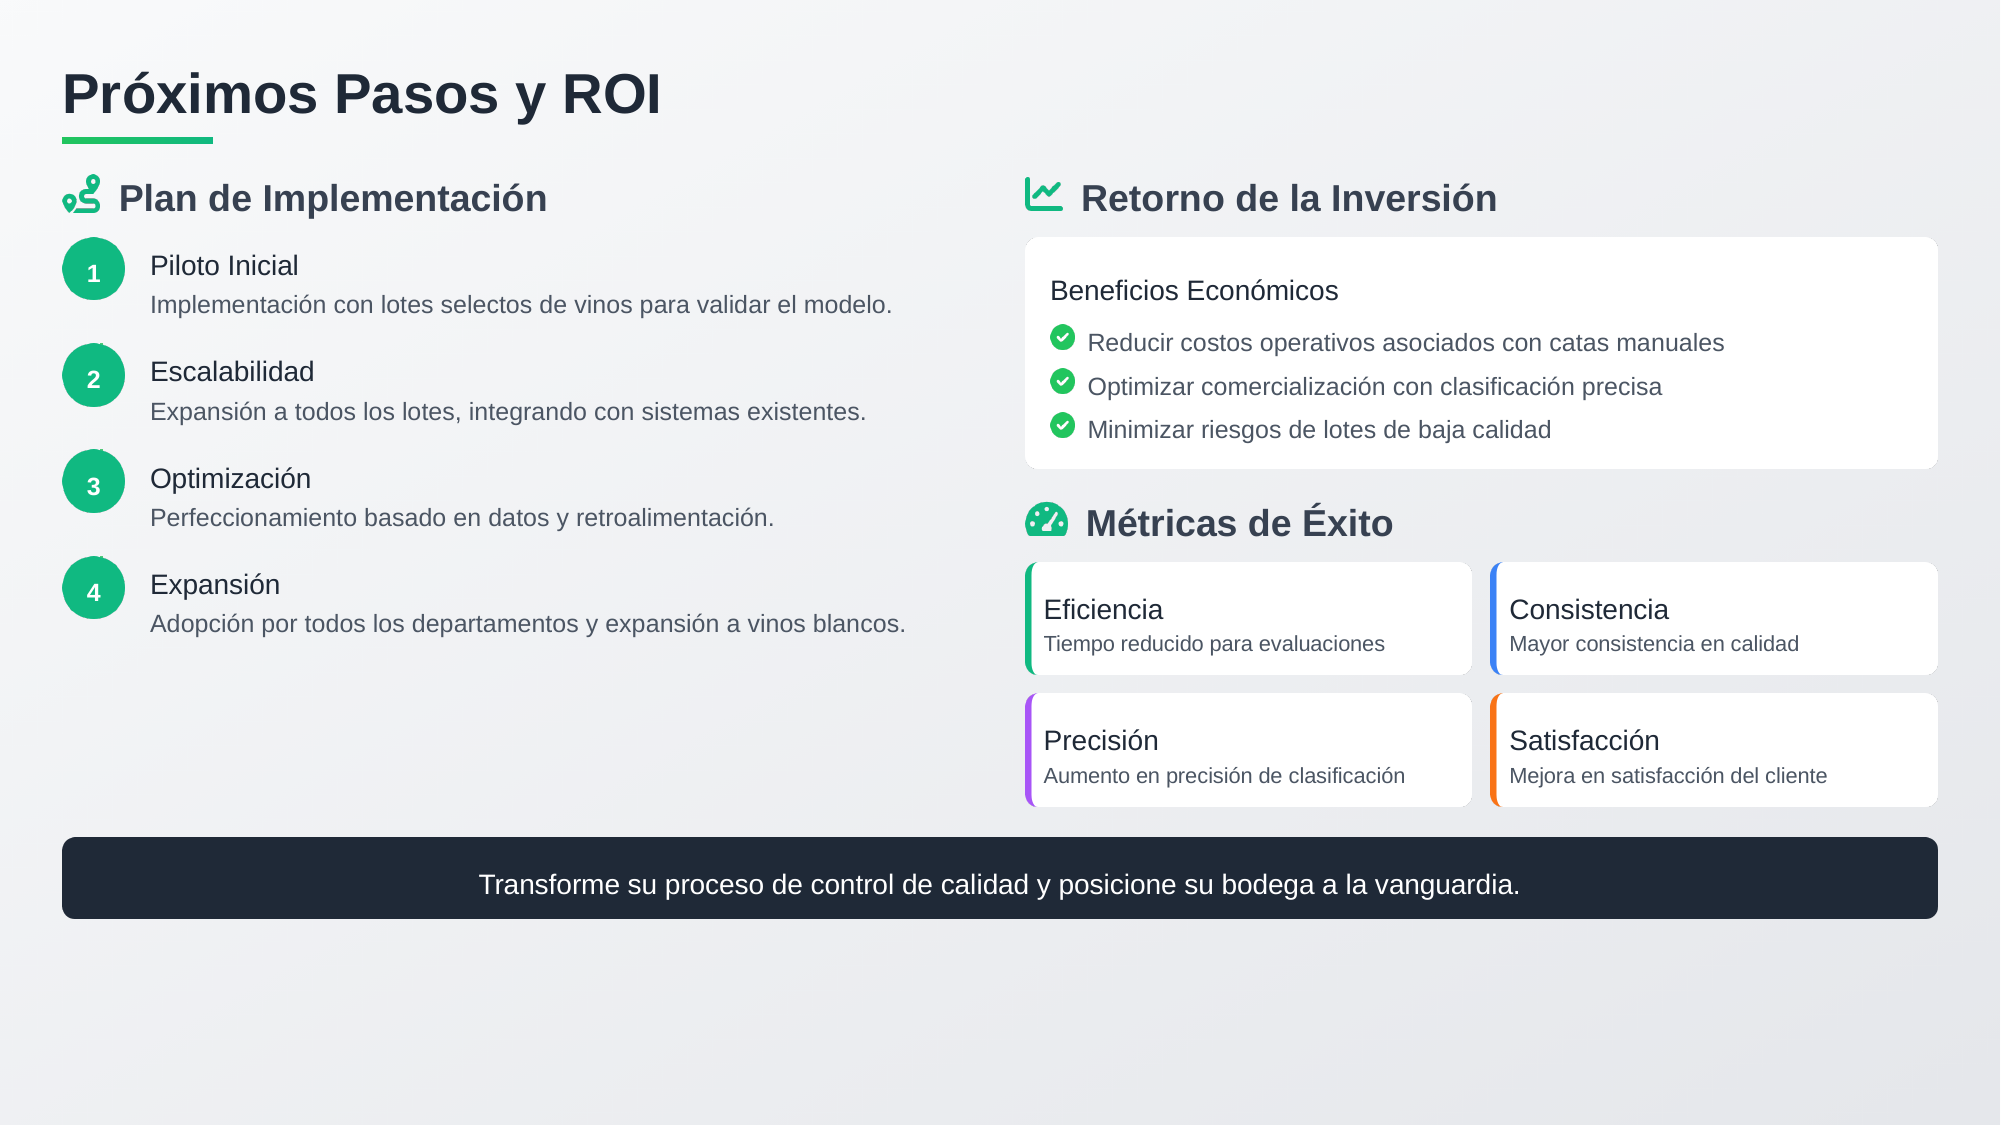

Próximos Pasos y ROI
Plan de Implementación
Retorno de la Inversión
Piloto Inicial
1
Beneficios Económicos
Implementación con lotes selectos de vinos para validar el modelo.
Reducir costos operativos asociados con catas manuales
Escalabilidad
2
Optimizar comercialización con clasificación precisa
Expansión a todos los lotes, integrando con sistemas existentes.
Minimizar riesgos de lotes de baja calidad
Optimización
3
Perfeccionamiento basado en datos y retroalimentación.
Métricas de Éxito
Expansión
4
Eficiencia
Consistencia
Adopción por todos los departamentos y expansión a vinos blancos.
Tiempo reducido para evaluaciones
Mayor consistencia en calidad
Precisión
Satisfacción
Aumento en precisión de clasificación
Mejora en satisfacción del cliente
Transforme su proceso de control de calidad y posicione su bodega a la vanguardia.